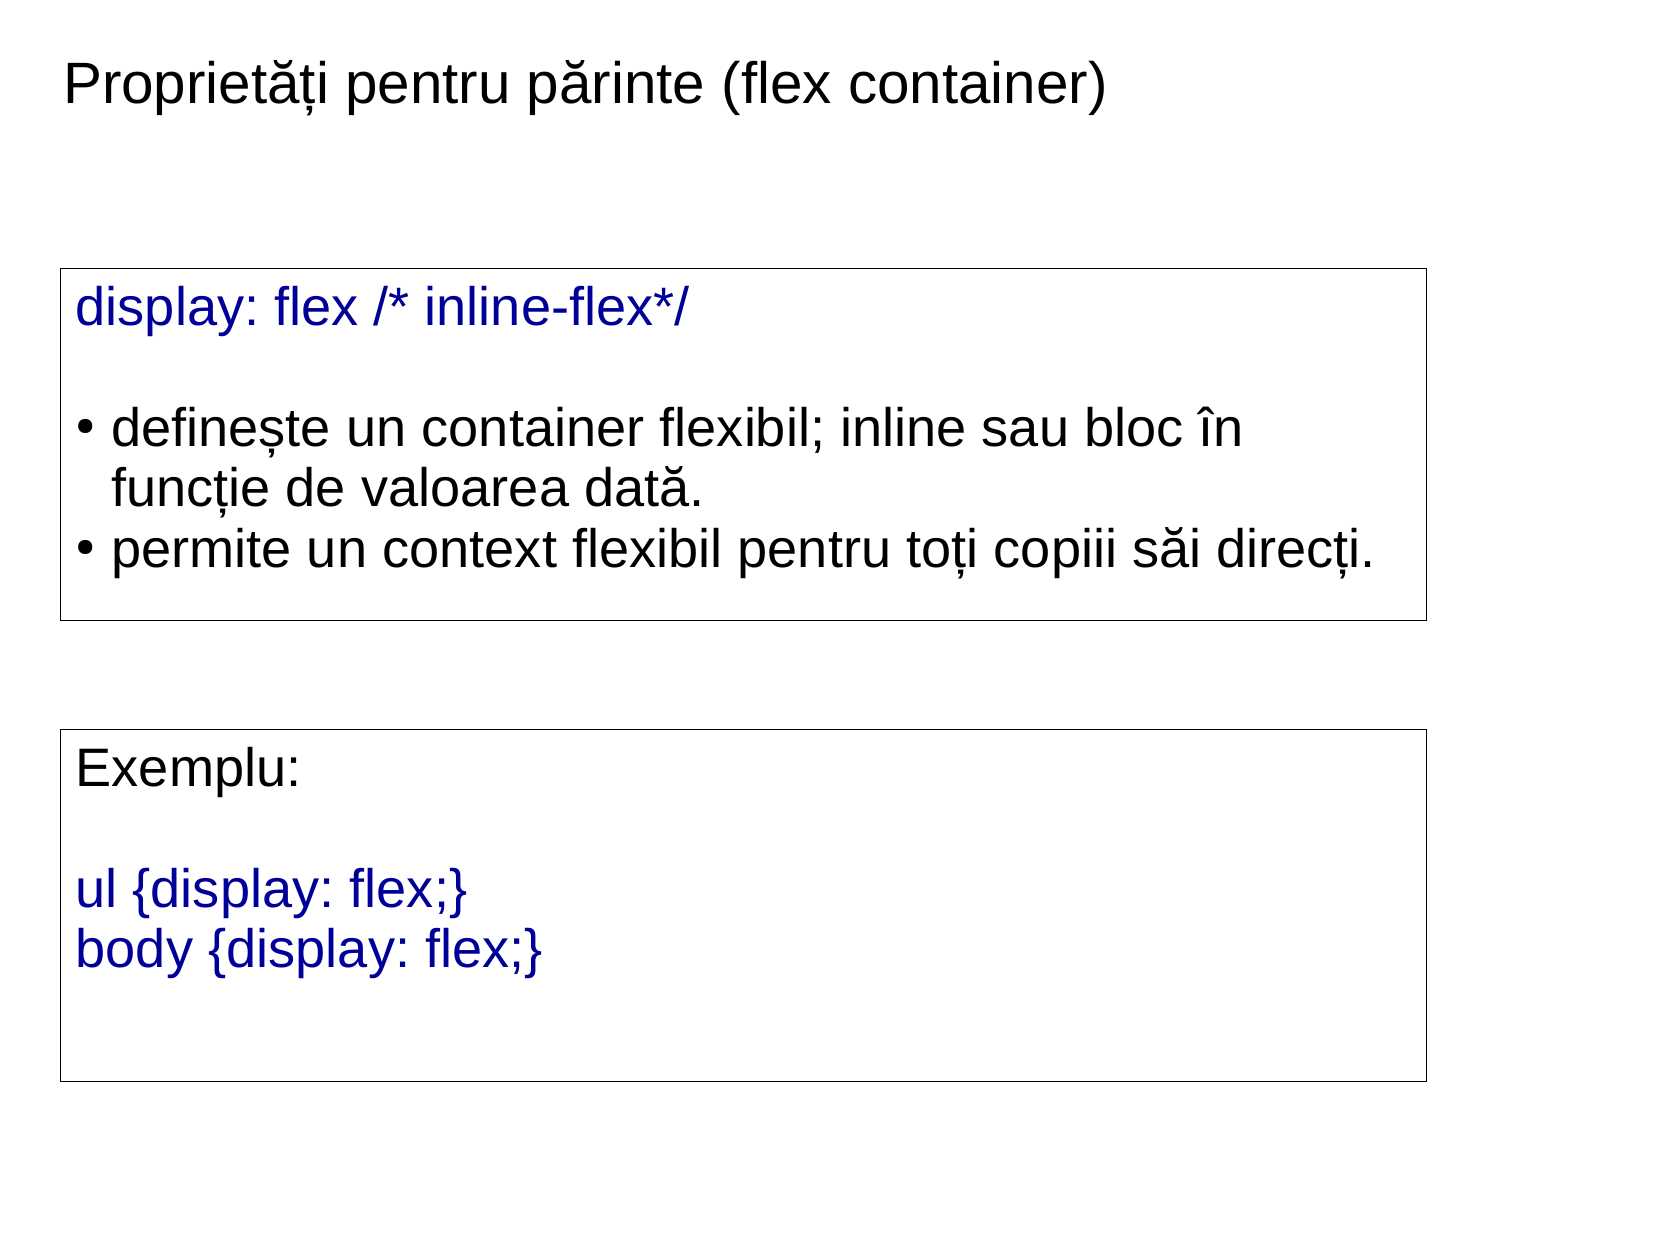

Proprietăți pentru părinte (flex container)
display: flex /* inline-flex*/
definește un container flexibil; inline sau bloc în funcție de valoarea dată.
permite un context flexibil pentru toți copiii săi direcți.
Exemplu:
ul {display: flex;}
body {display: flex;}